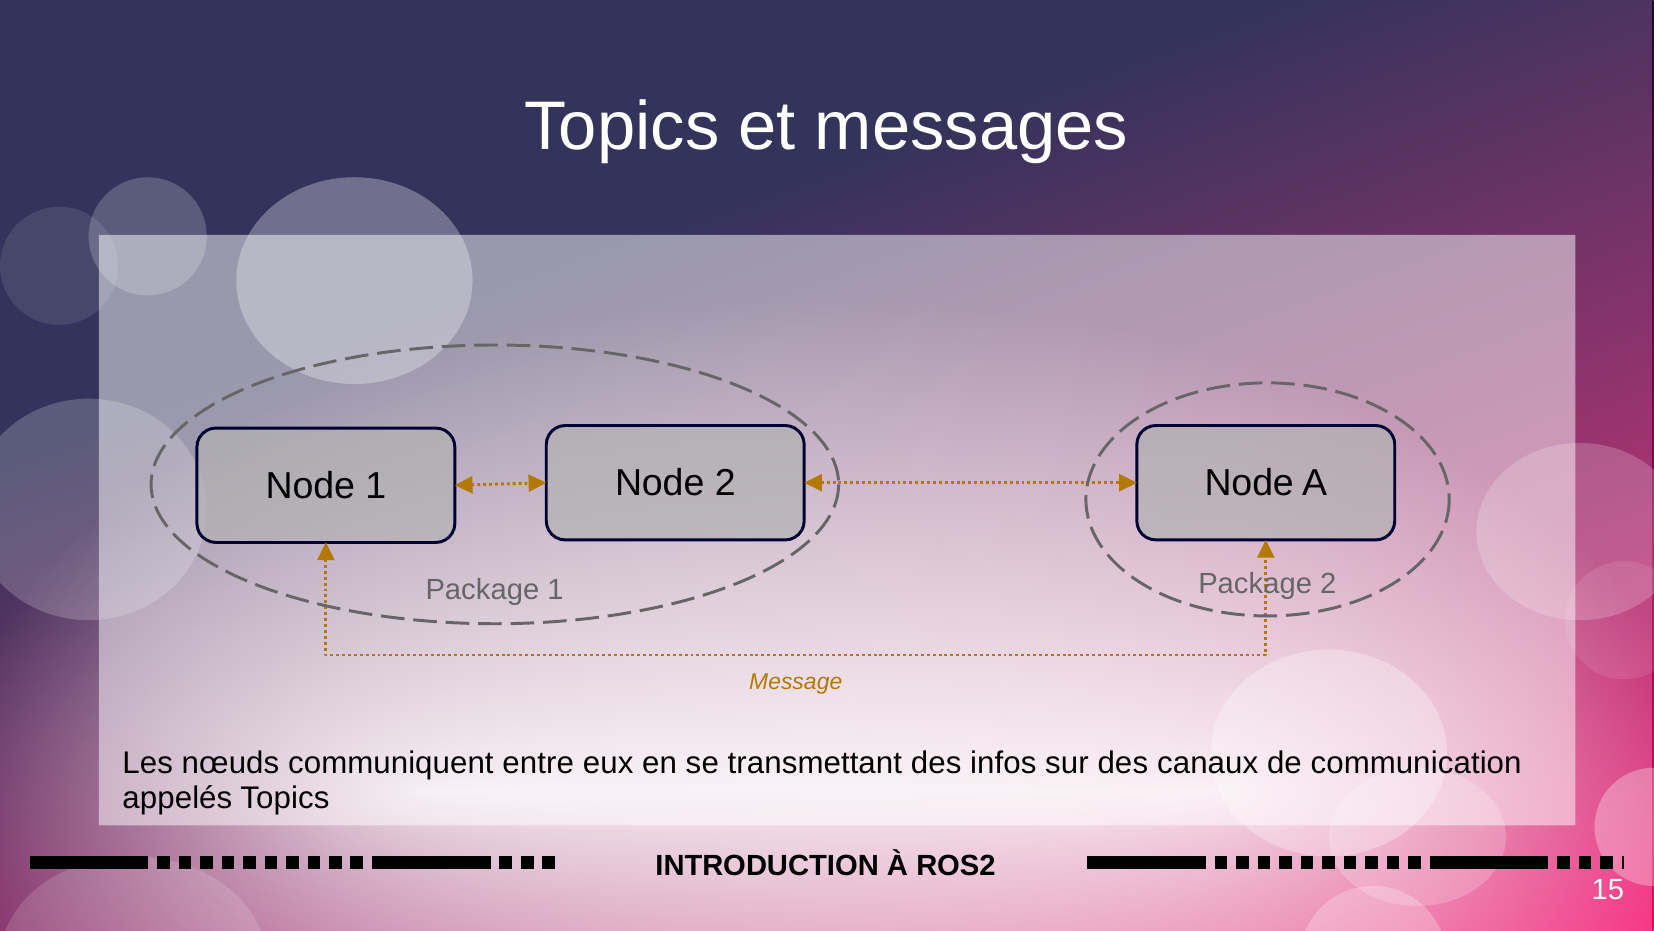

# Topics et messages
Les nœuds communiquent entre eux en se transmettant des infos sur des canaux de communication appelés Topics
Package 1
Package 2
Node 2
Node A
Node 1